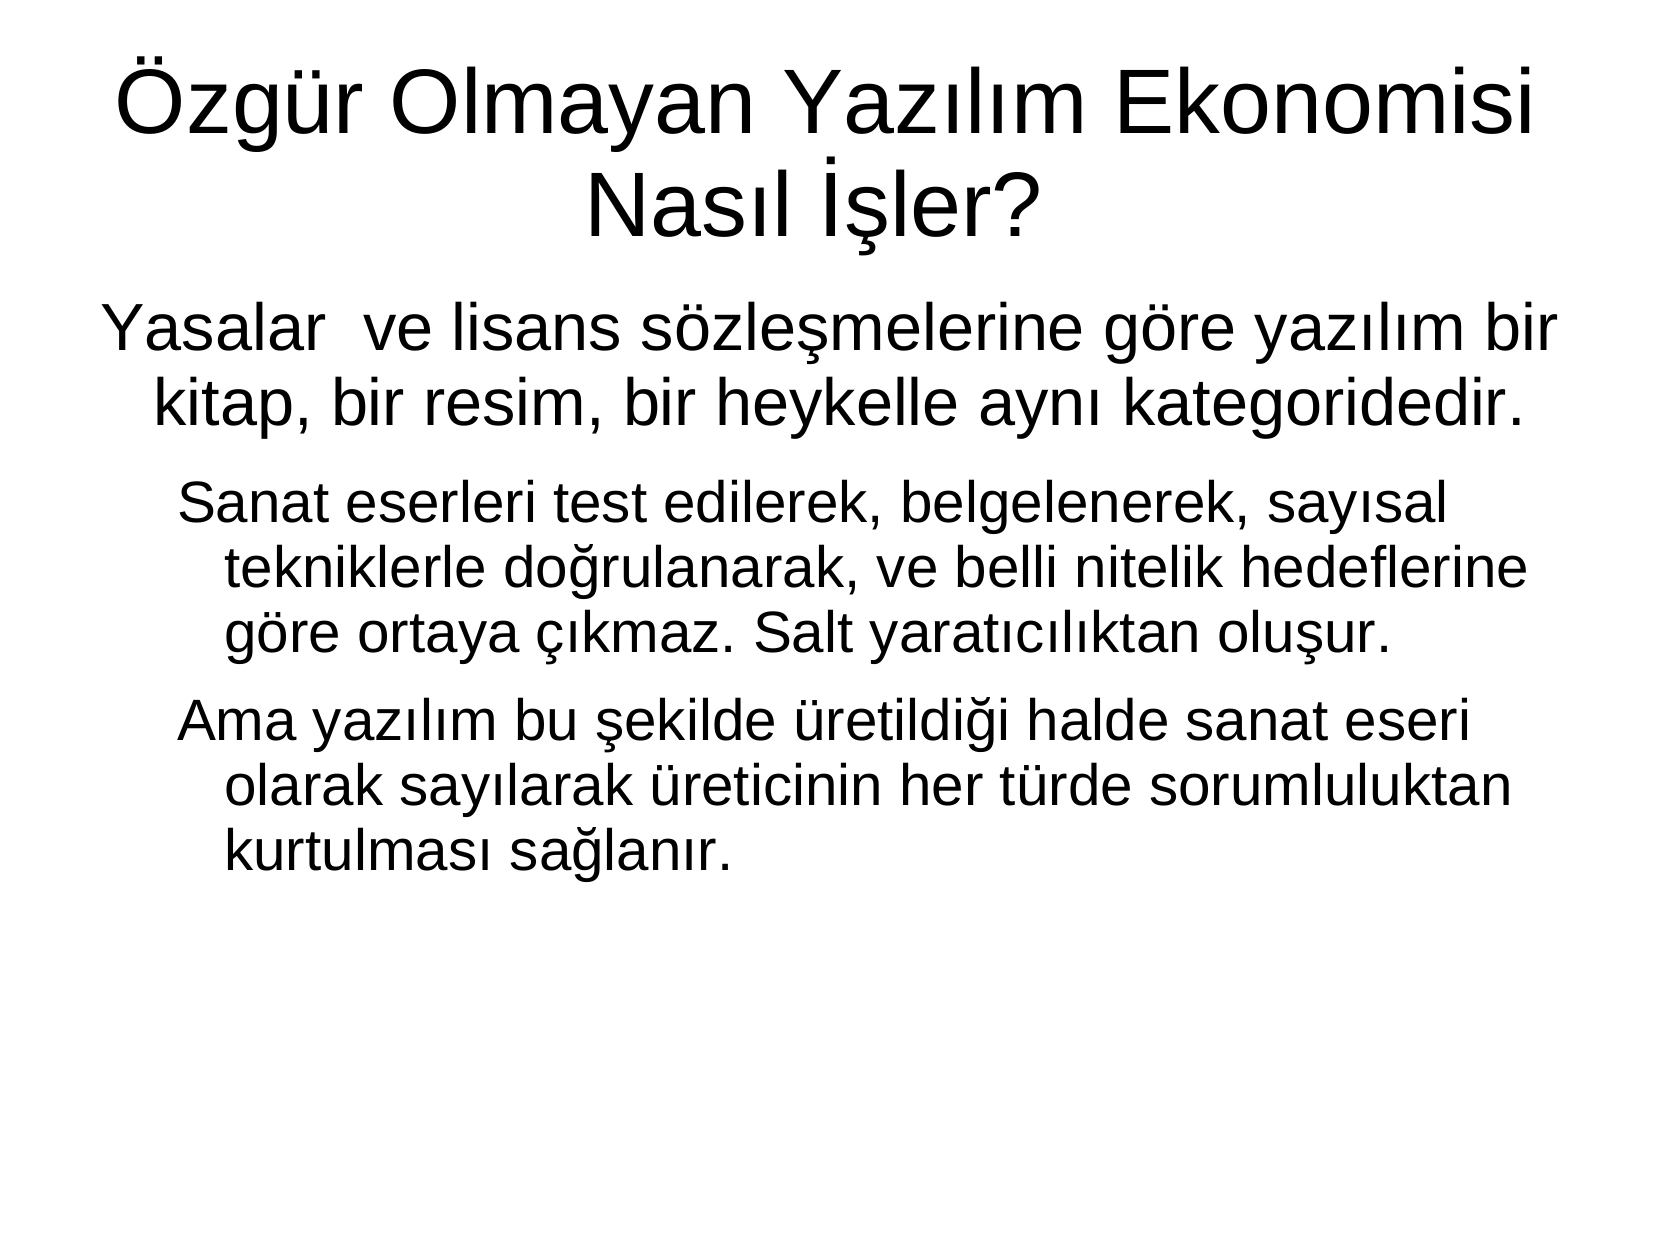

# Özgür Olmayan Yazılım Ekonomisi Nasıl İşler?
Yasalar ve lisans sözleşmelerine göre yazılım bir kitap, bir resim, bir heykelle aynı kategoridedir.
Sanat eserleri test edilerek, belgelenerek, sayısal tekniklerle doğrulanarak, ve belli nitelik hedeflerine göre ortaya çıkmaz. Salt yaratıcılıktan oluşur.
Ama yazılım bu şekilde üretildiği halde sanat eseri olarak sayılarak üreticinin her türde sorumluluktan kurtulması sağlanır.